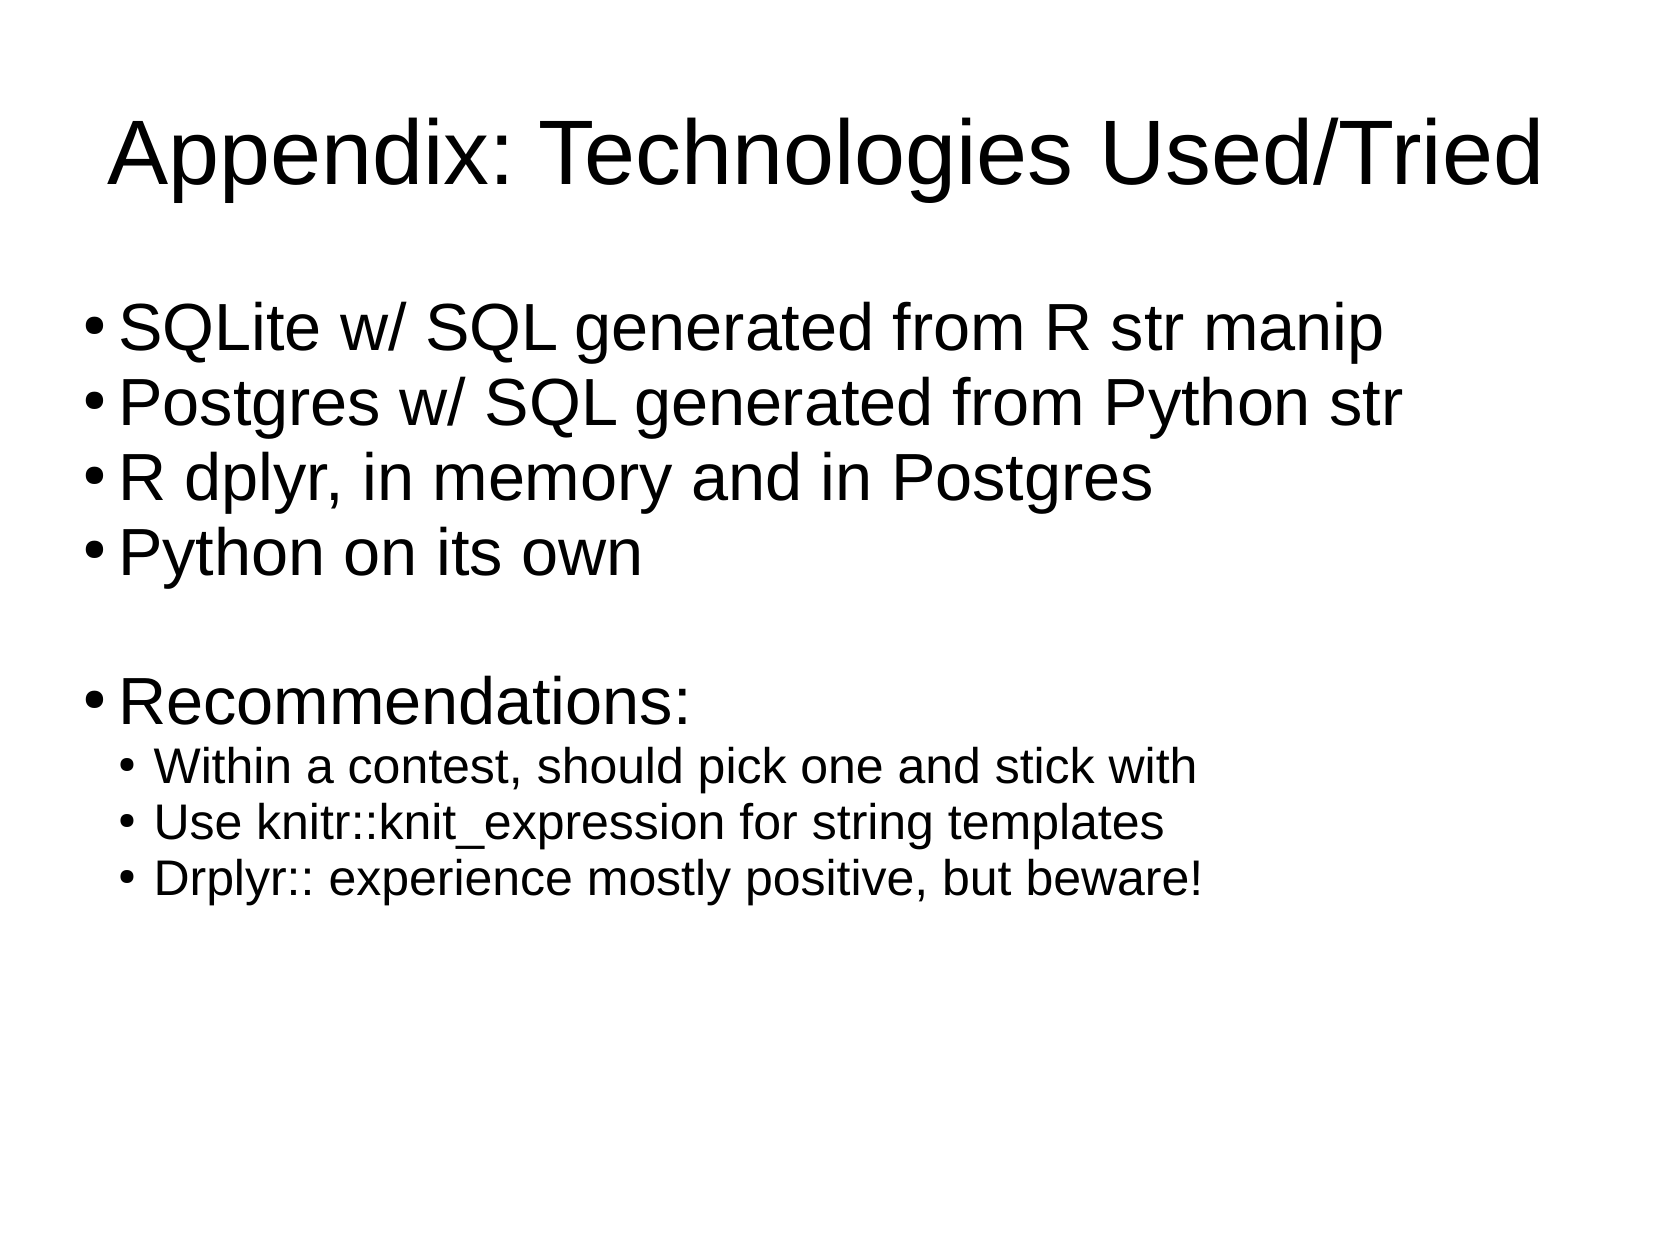

# Appendix: Technologies Used/Tried
SQLite w/ SQL generated from R str manip
Postgres w/ SQL generated from Python str
R dplyr, in memory and in Postgres
Python on its own
Recommendations:
Within a contest, should pick one and stick with
Use knitr::knit_expression for string templates
Drplyr:: experience mostly positive, but beware!